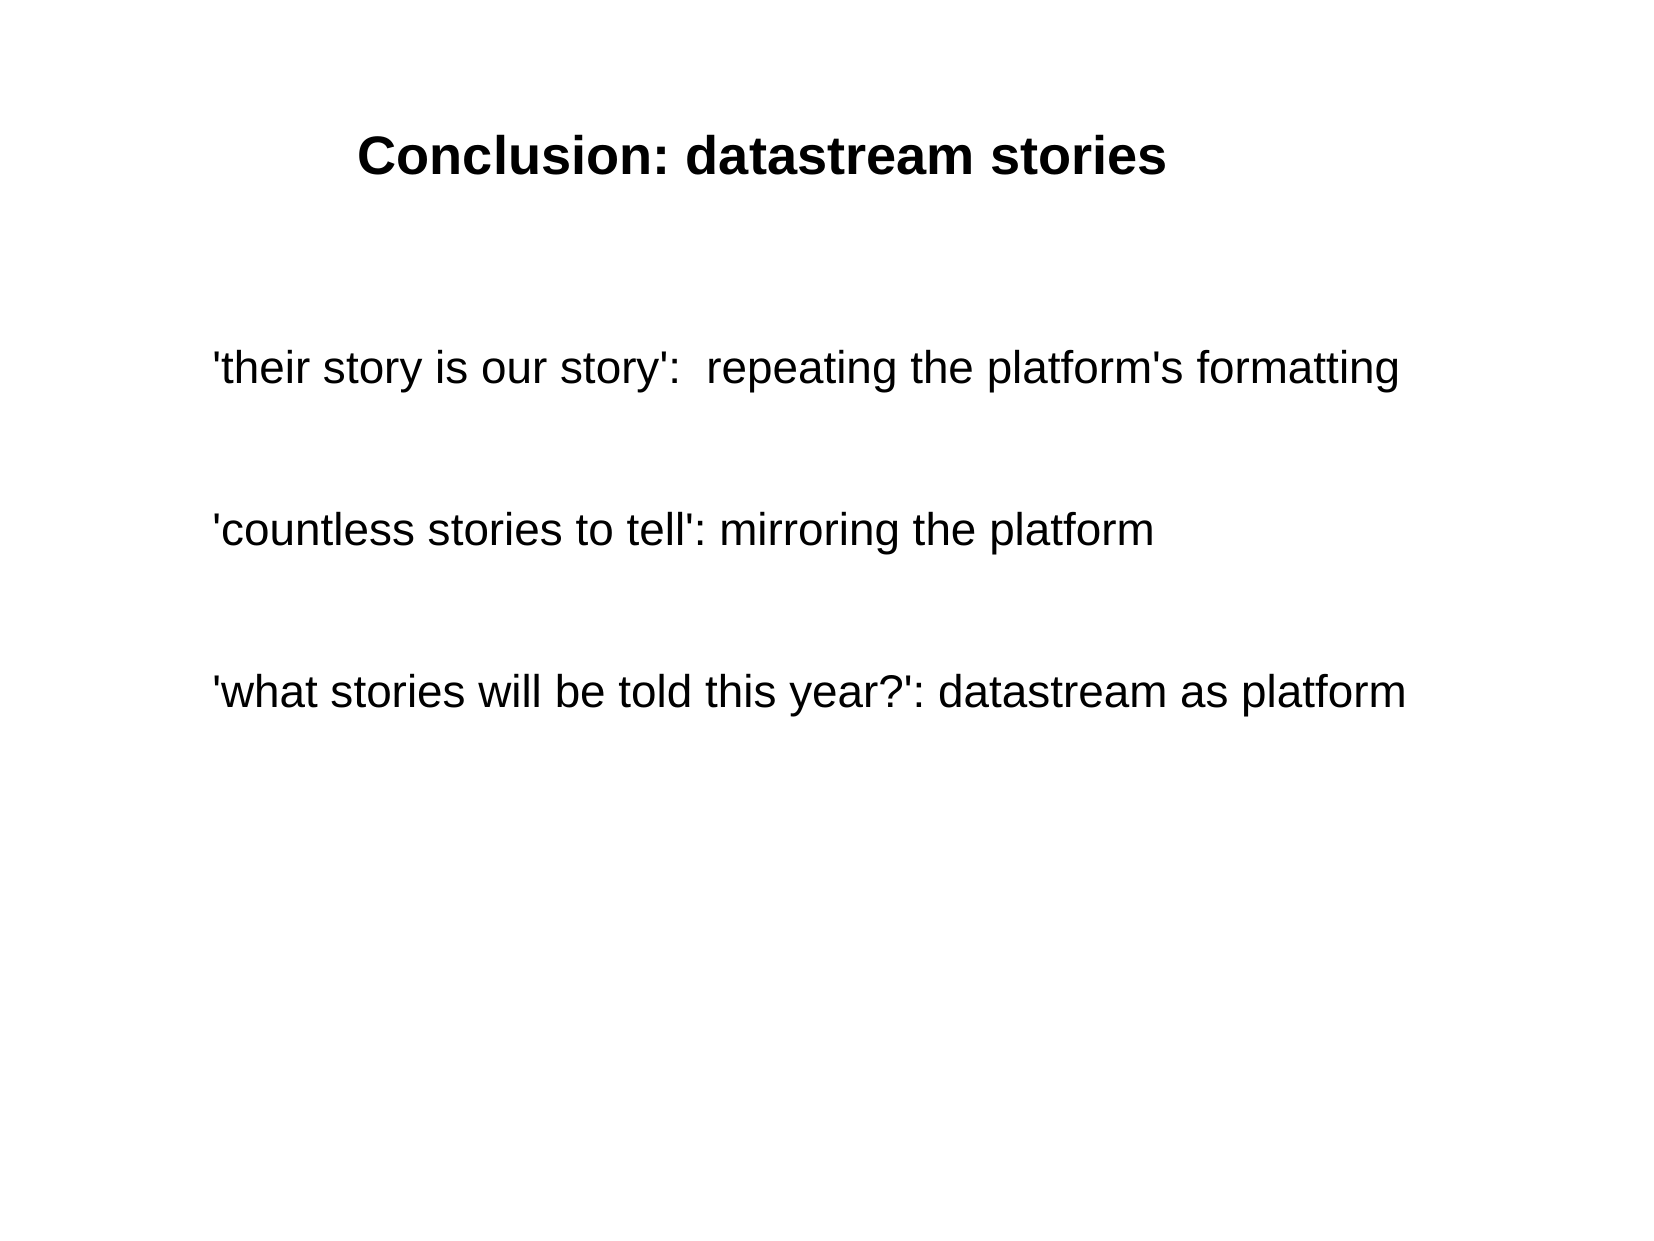

Conclusion: datastream stories
# 'their story is our story': repeating the platform's formatting
'countless stories to tell': mirroring the platform
'what stories will be told this year?': datastream as platform